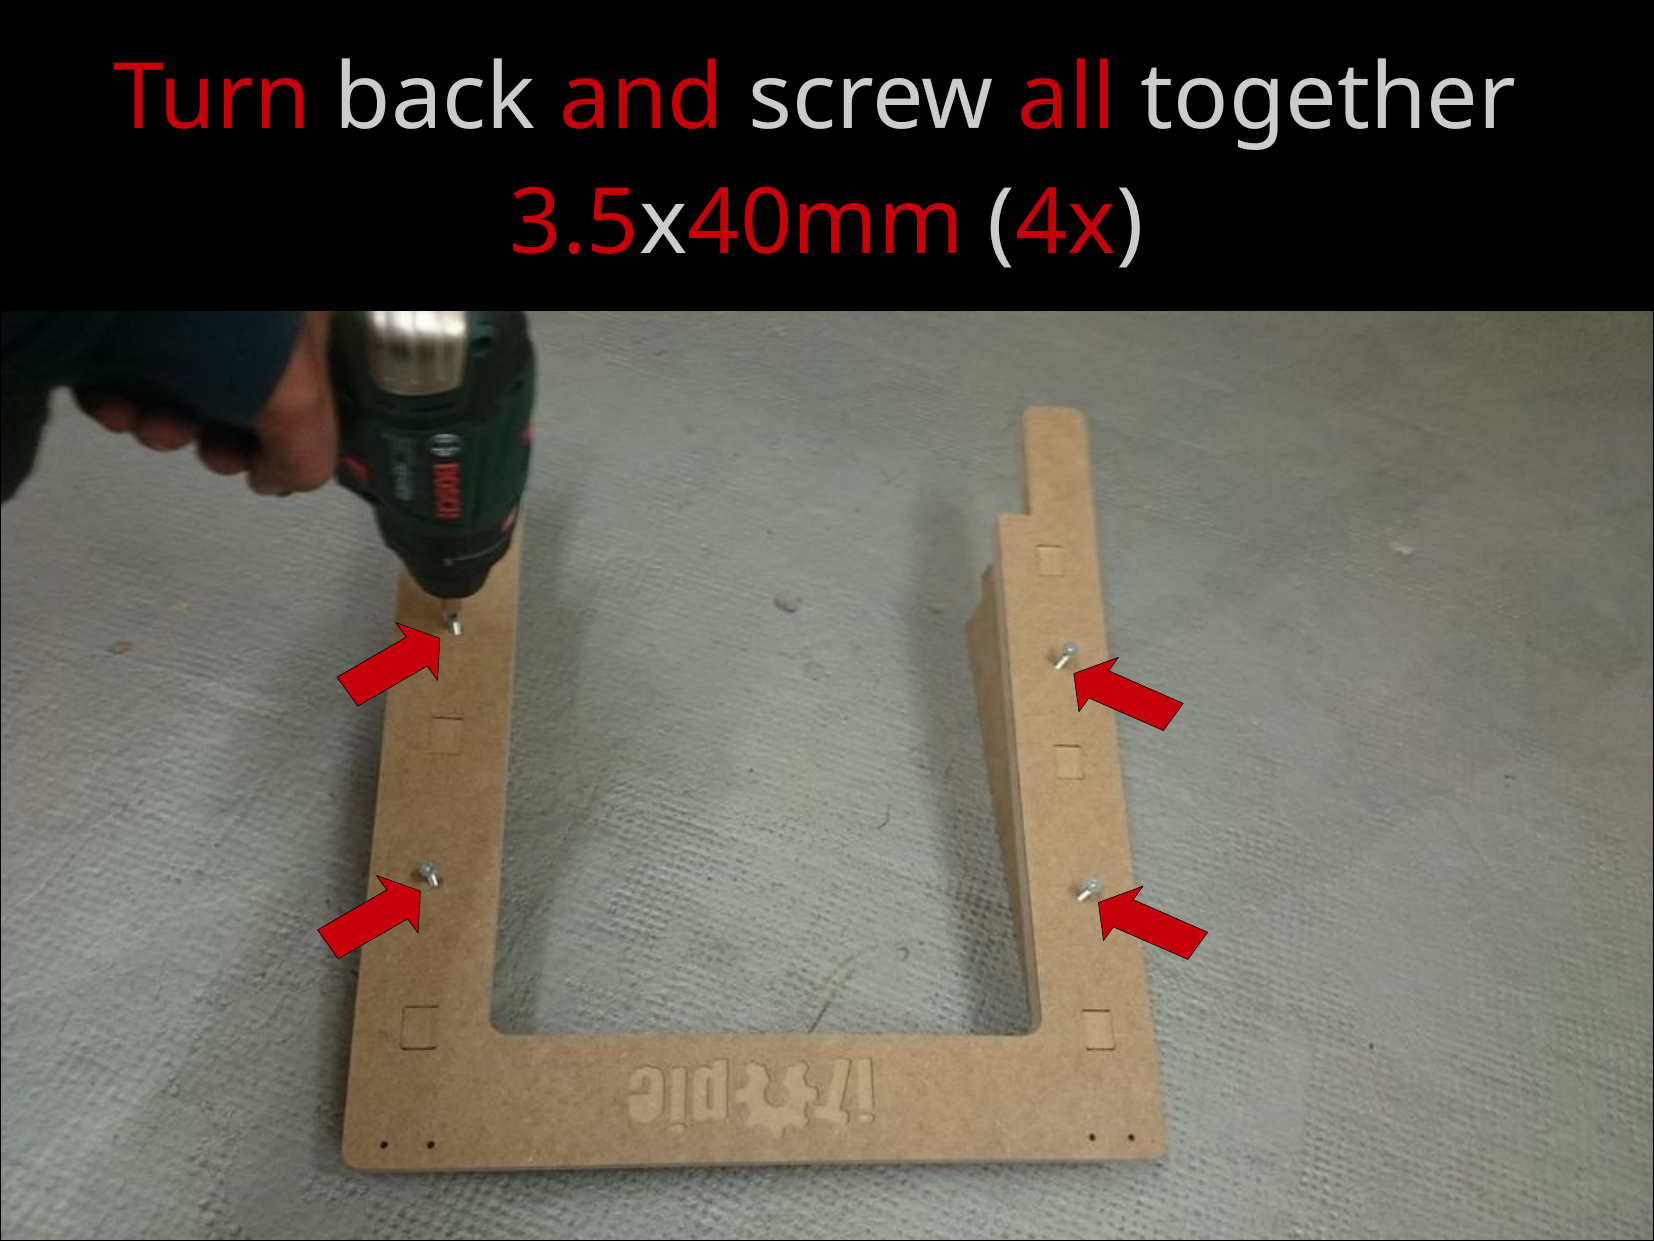

# Turn back and screw all together 3.5x40mm (4x)